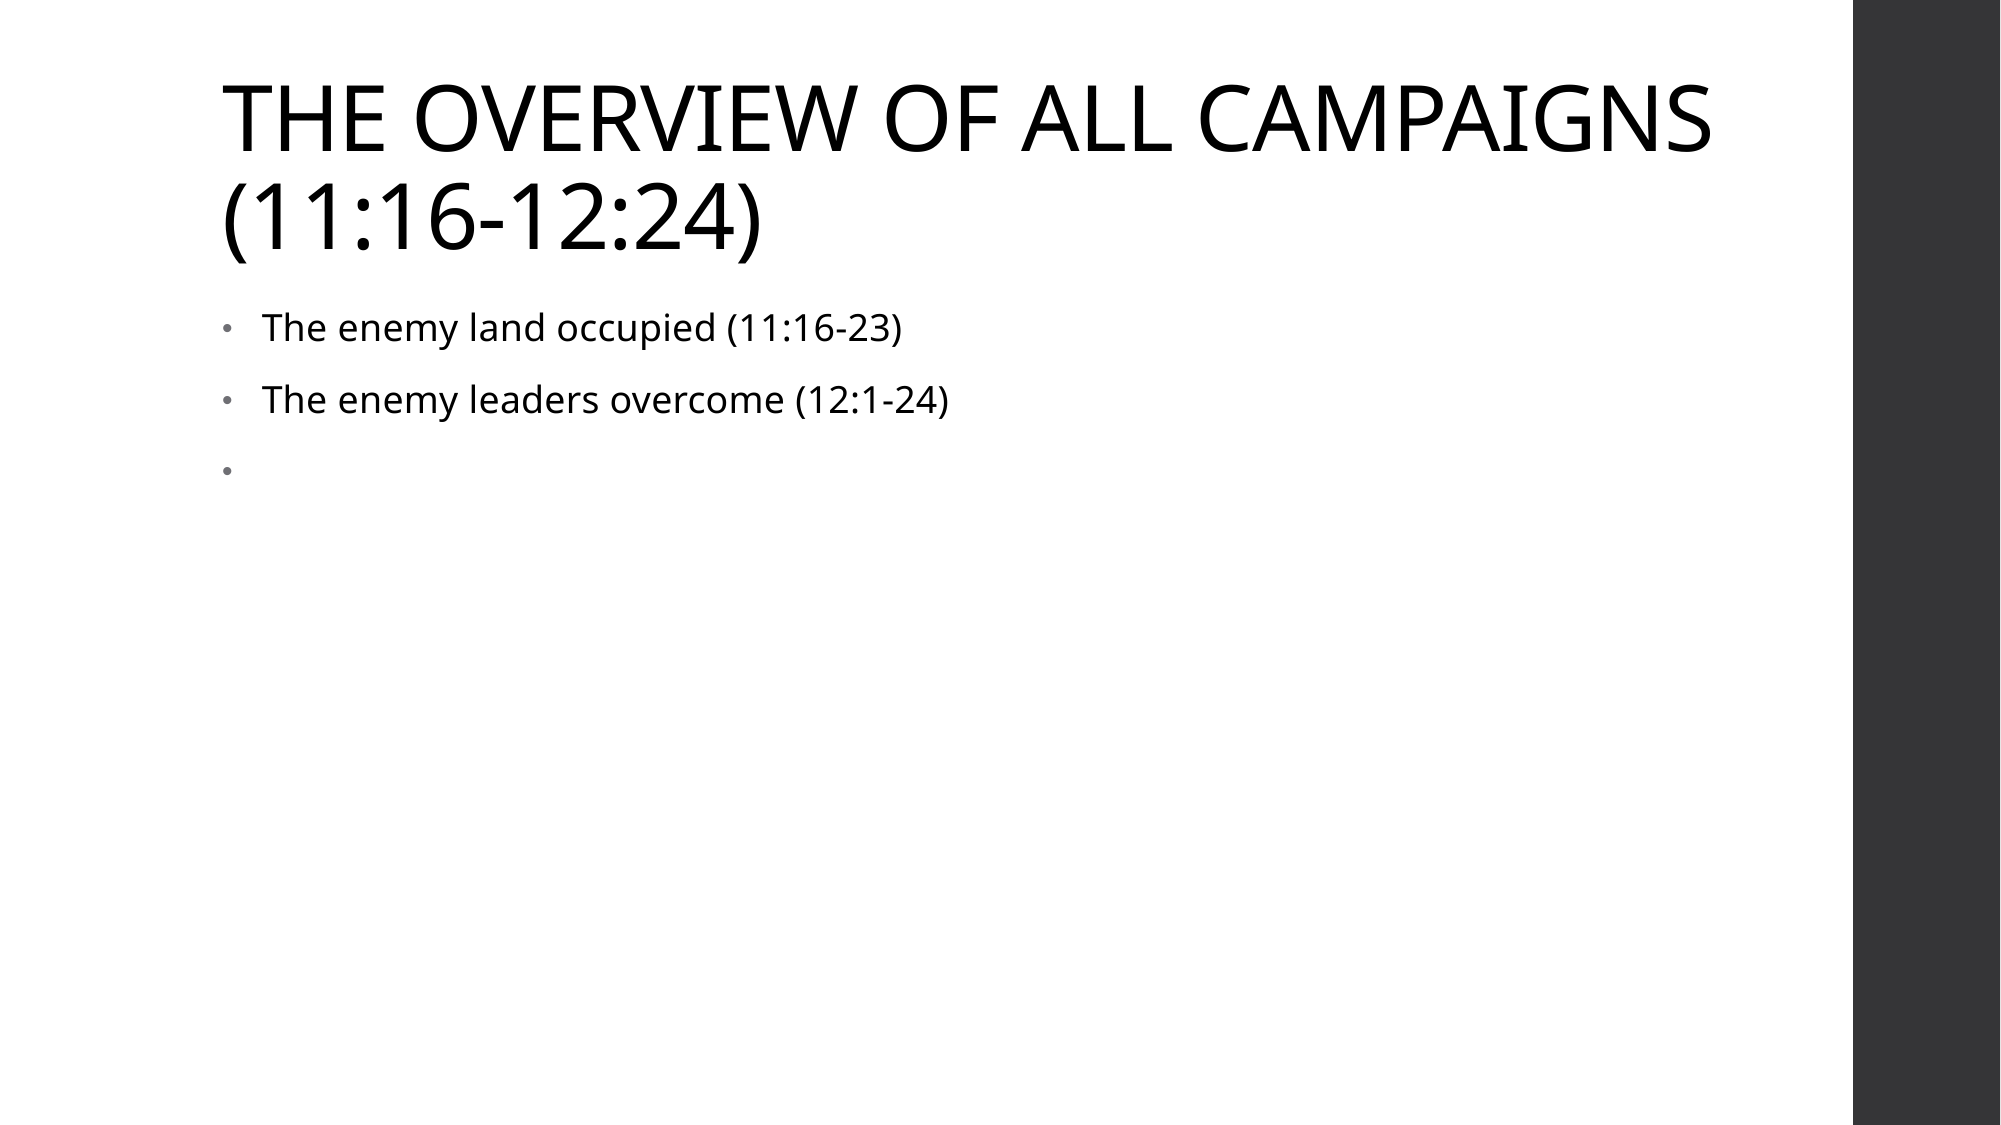

# THE OVERVIEW OF ALL CAMPAIGNS (11:16-12:24)
 The enemy land occupied (11:16-23)
 The enemy leaders overcome (12:1-24)